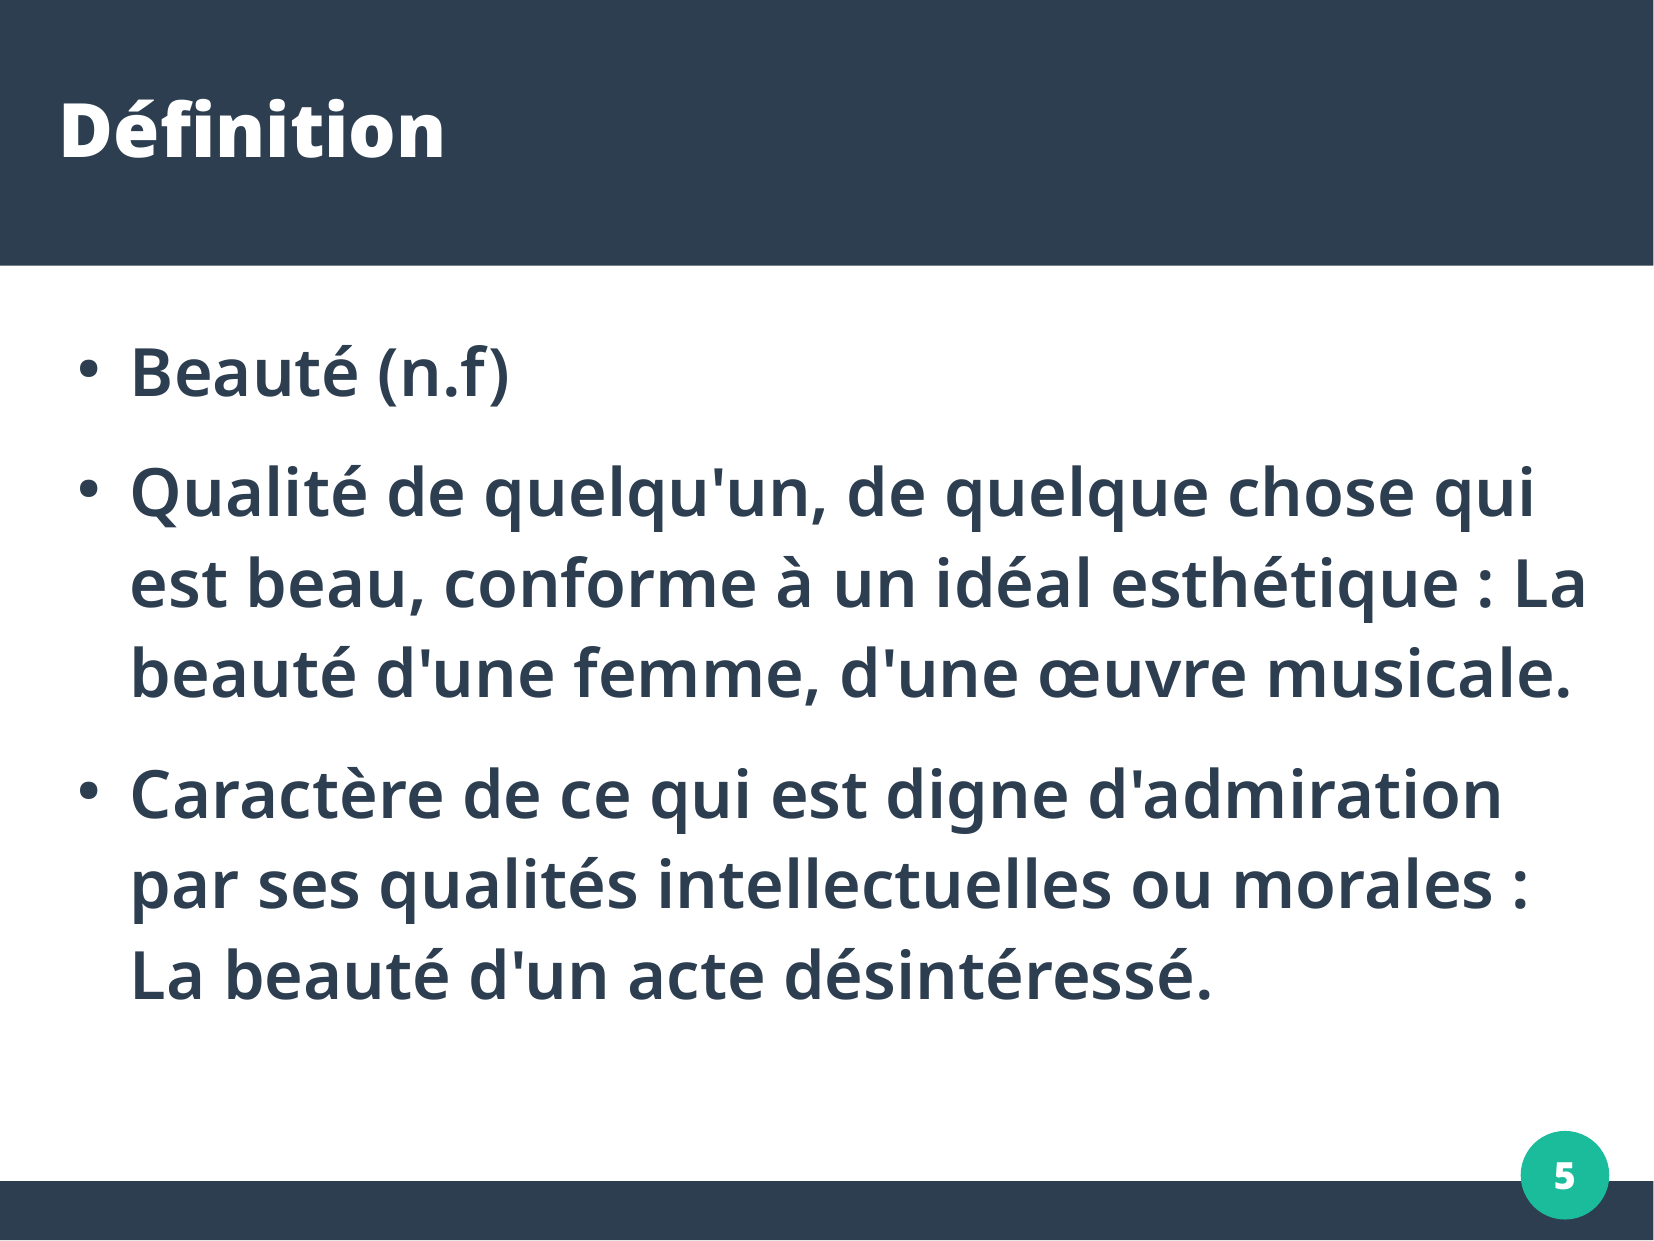

# Définition
Beauté (n.f)
Qualité de quelqu'un, de quelque chose qui est beau, conforme à un idéal esthétique : La beauté d'une femme, d'une œuvre musicale.
Caractère de ce qui est digne d'admiration par ses qualités intellectuelles ou morales : La beauté d'un acte désintéressé.
5